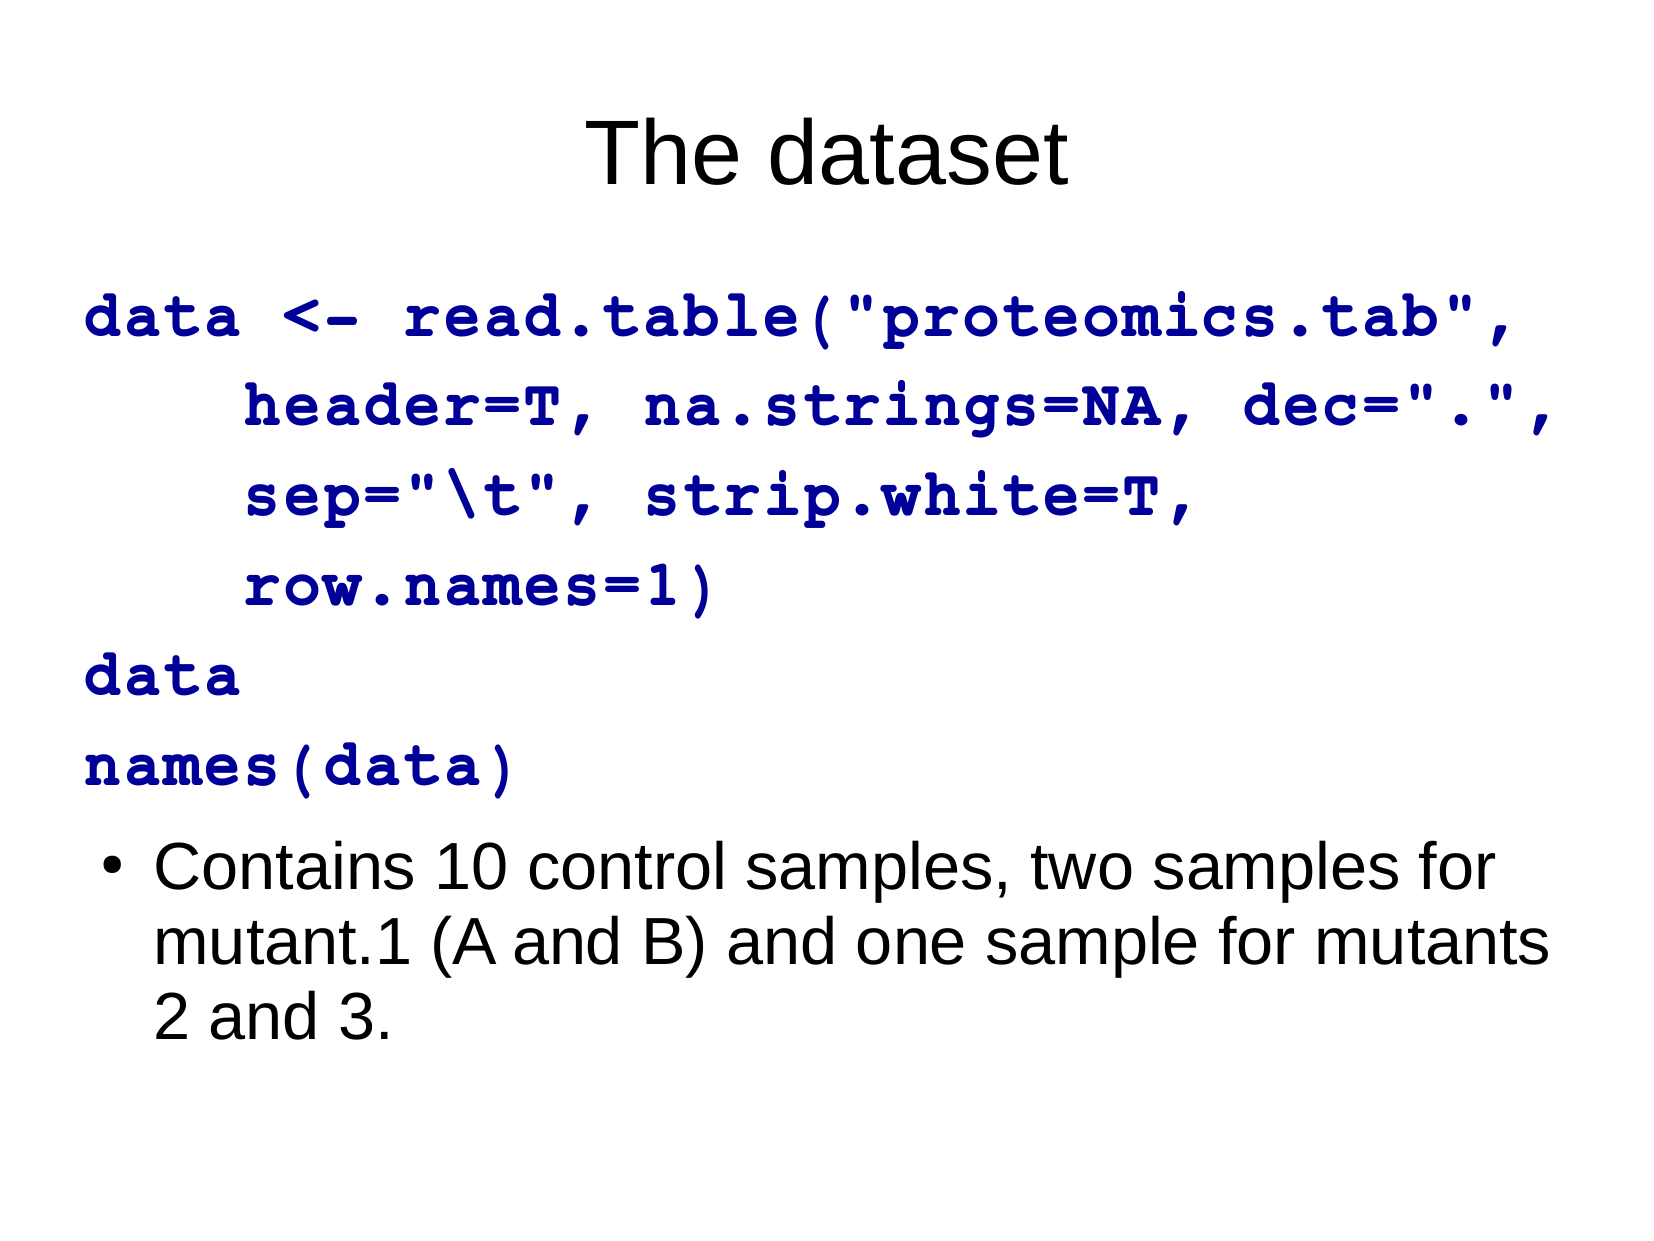

# The dataset
data <- read.table("proteomics.tab",
 header=T, na.strings=NA, dec=".",
 sep="\t", strip.white=T,
 row.names=1)
data
names(data)
Contains 10 control samples, two samples for mutant.1 (A and B) and one sample for mutants 2 and 3.